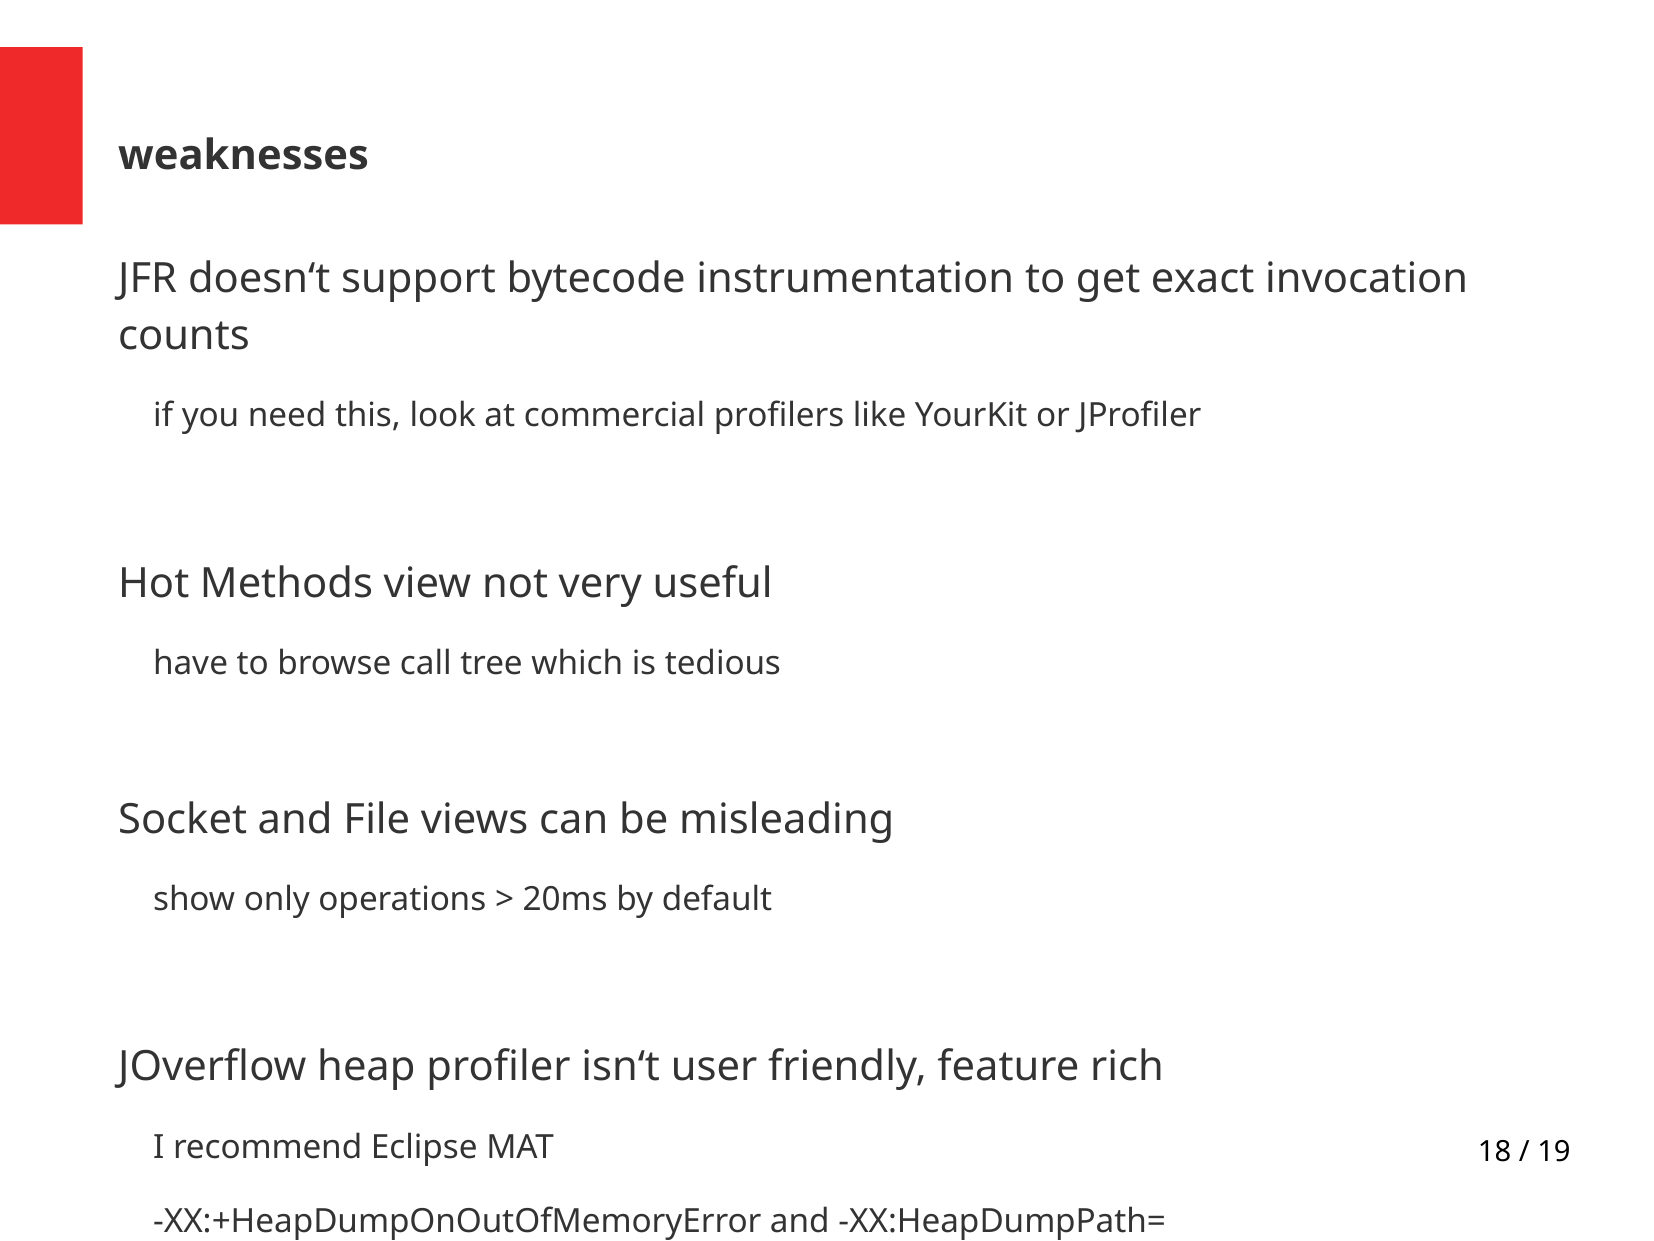

# weaknesses
JFR doesn‘t support bytecode instrumentation to get exact invocation counts
 if you need this, look at commercial profilers like YourKit or JProfiler
Hot Methods view not very useful
 have to browse call tree which is tedious
Socket and File views can be misleading
 show only operations > 20ms by default
JOverflow heap profiler isn‘t user friendly, feature rich
 I recommend Eclipse MAT
 -XX:+HeapDumpOnOutOfMemoryError and -XX:HeapDumpPath=
18